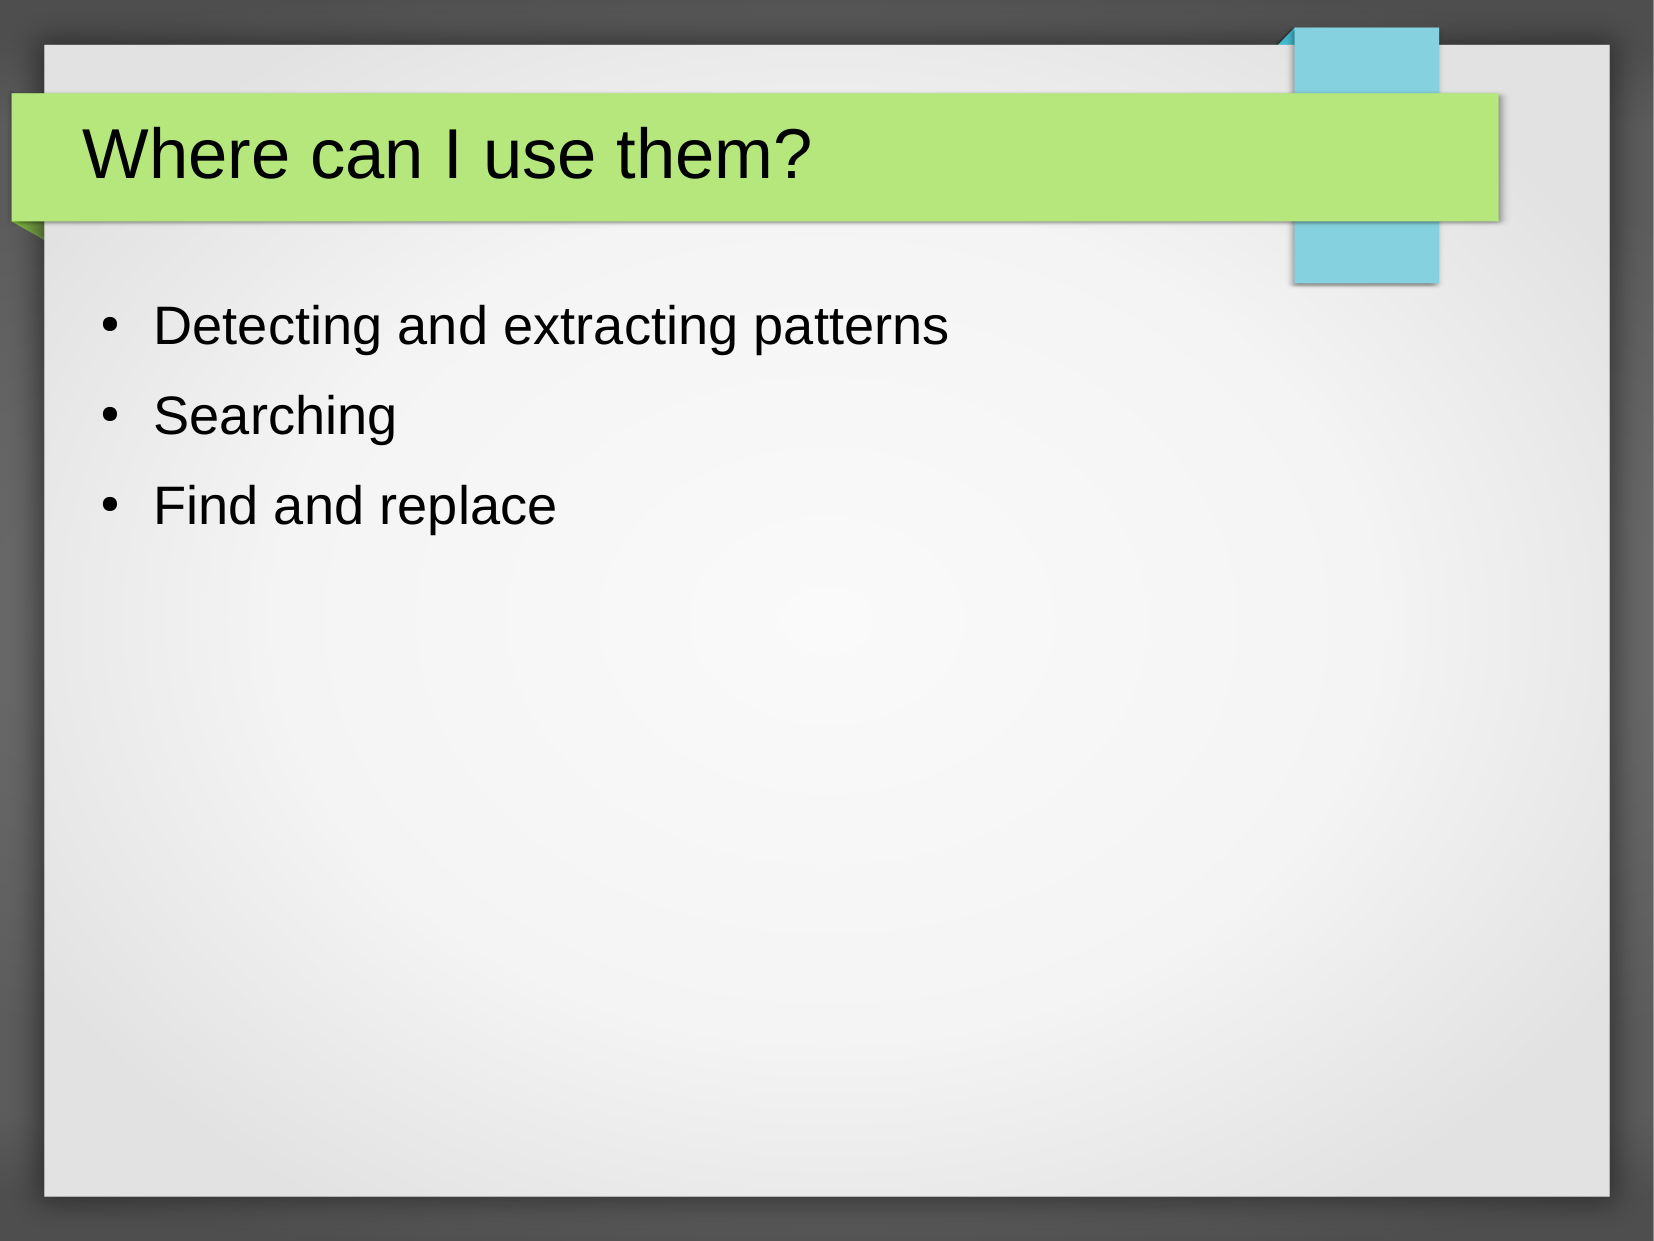

# Where can I use them?
Detecting and extracting patterns
Searching
Find and replace